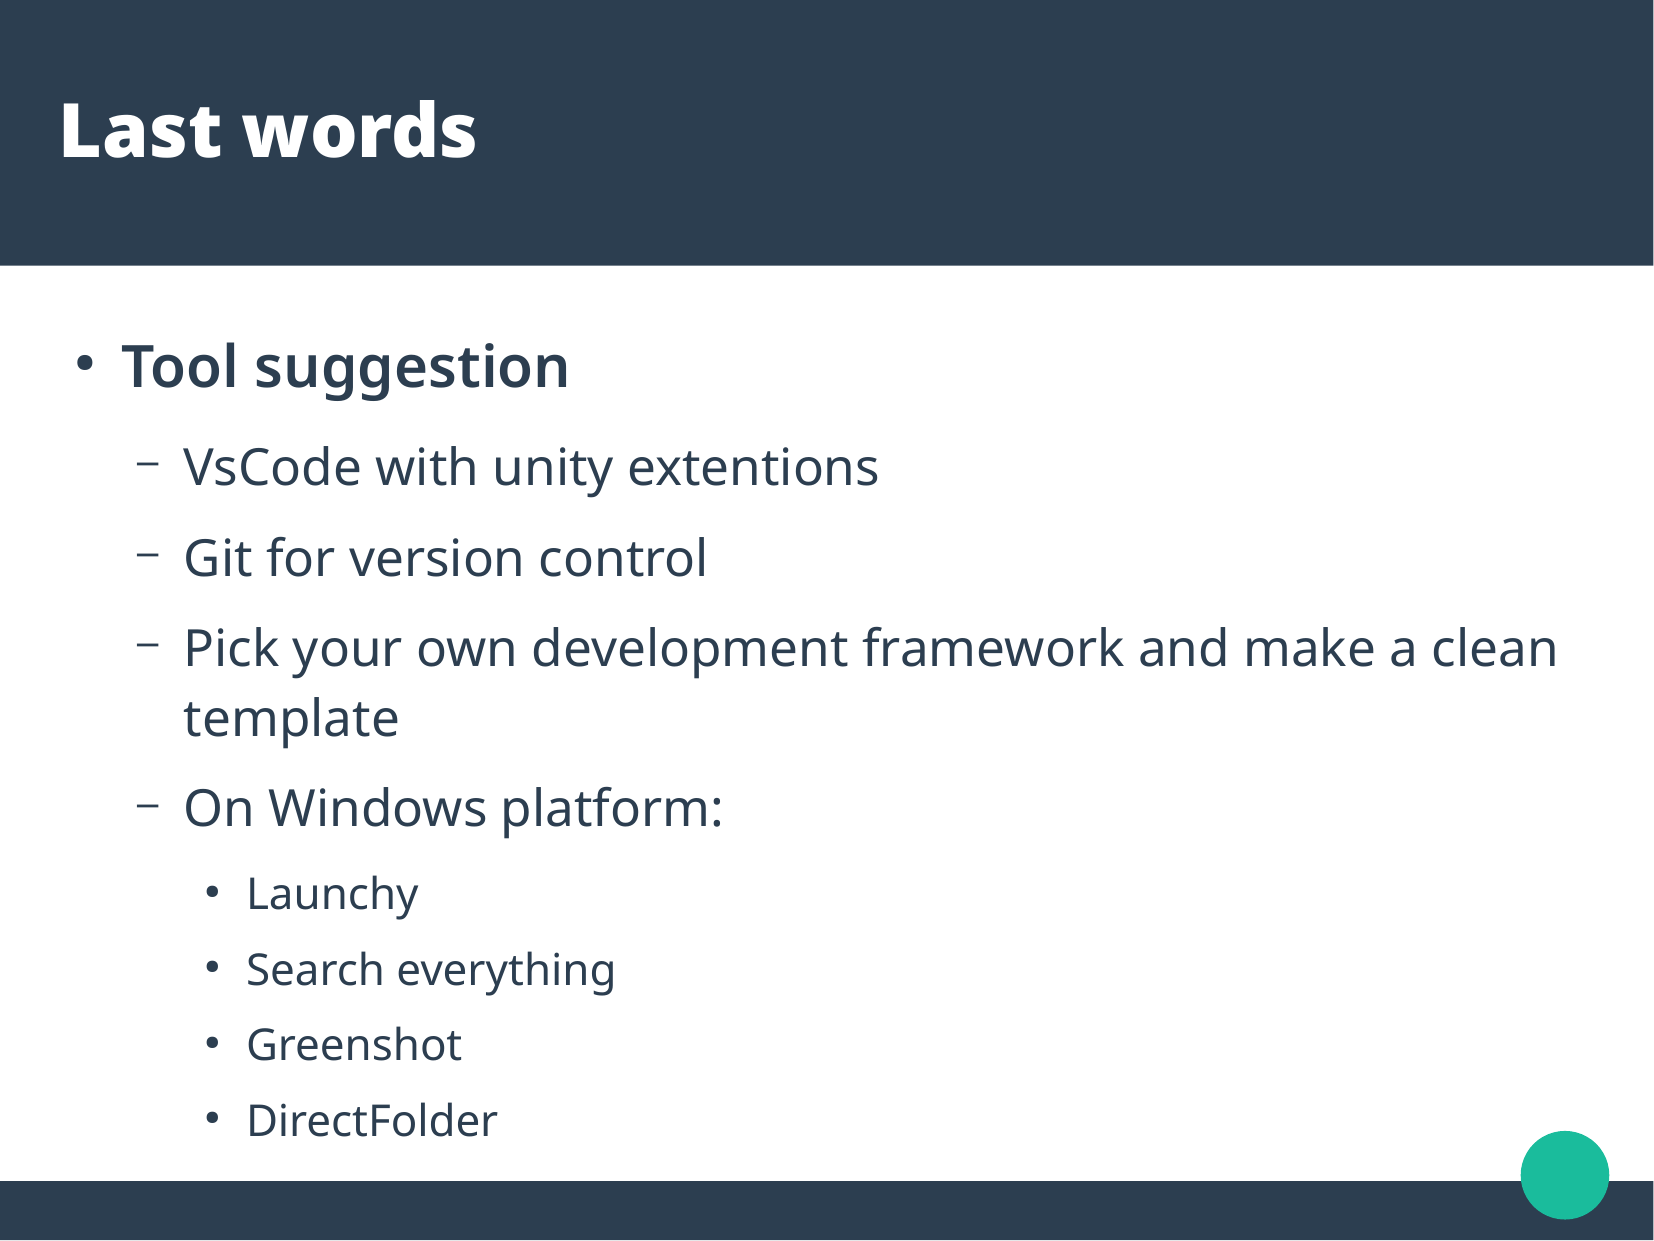

# Last words
Tool suggestion
VsCode with unity extentions
Git for version control
Pick your own development framework and make a clean template
On Windows platform:
Launchy
Search everything
Greenshot
DirectFolder